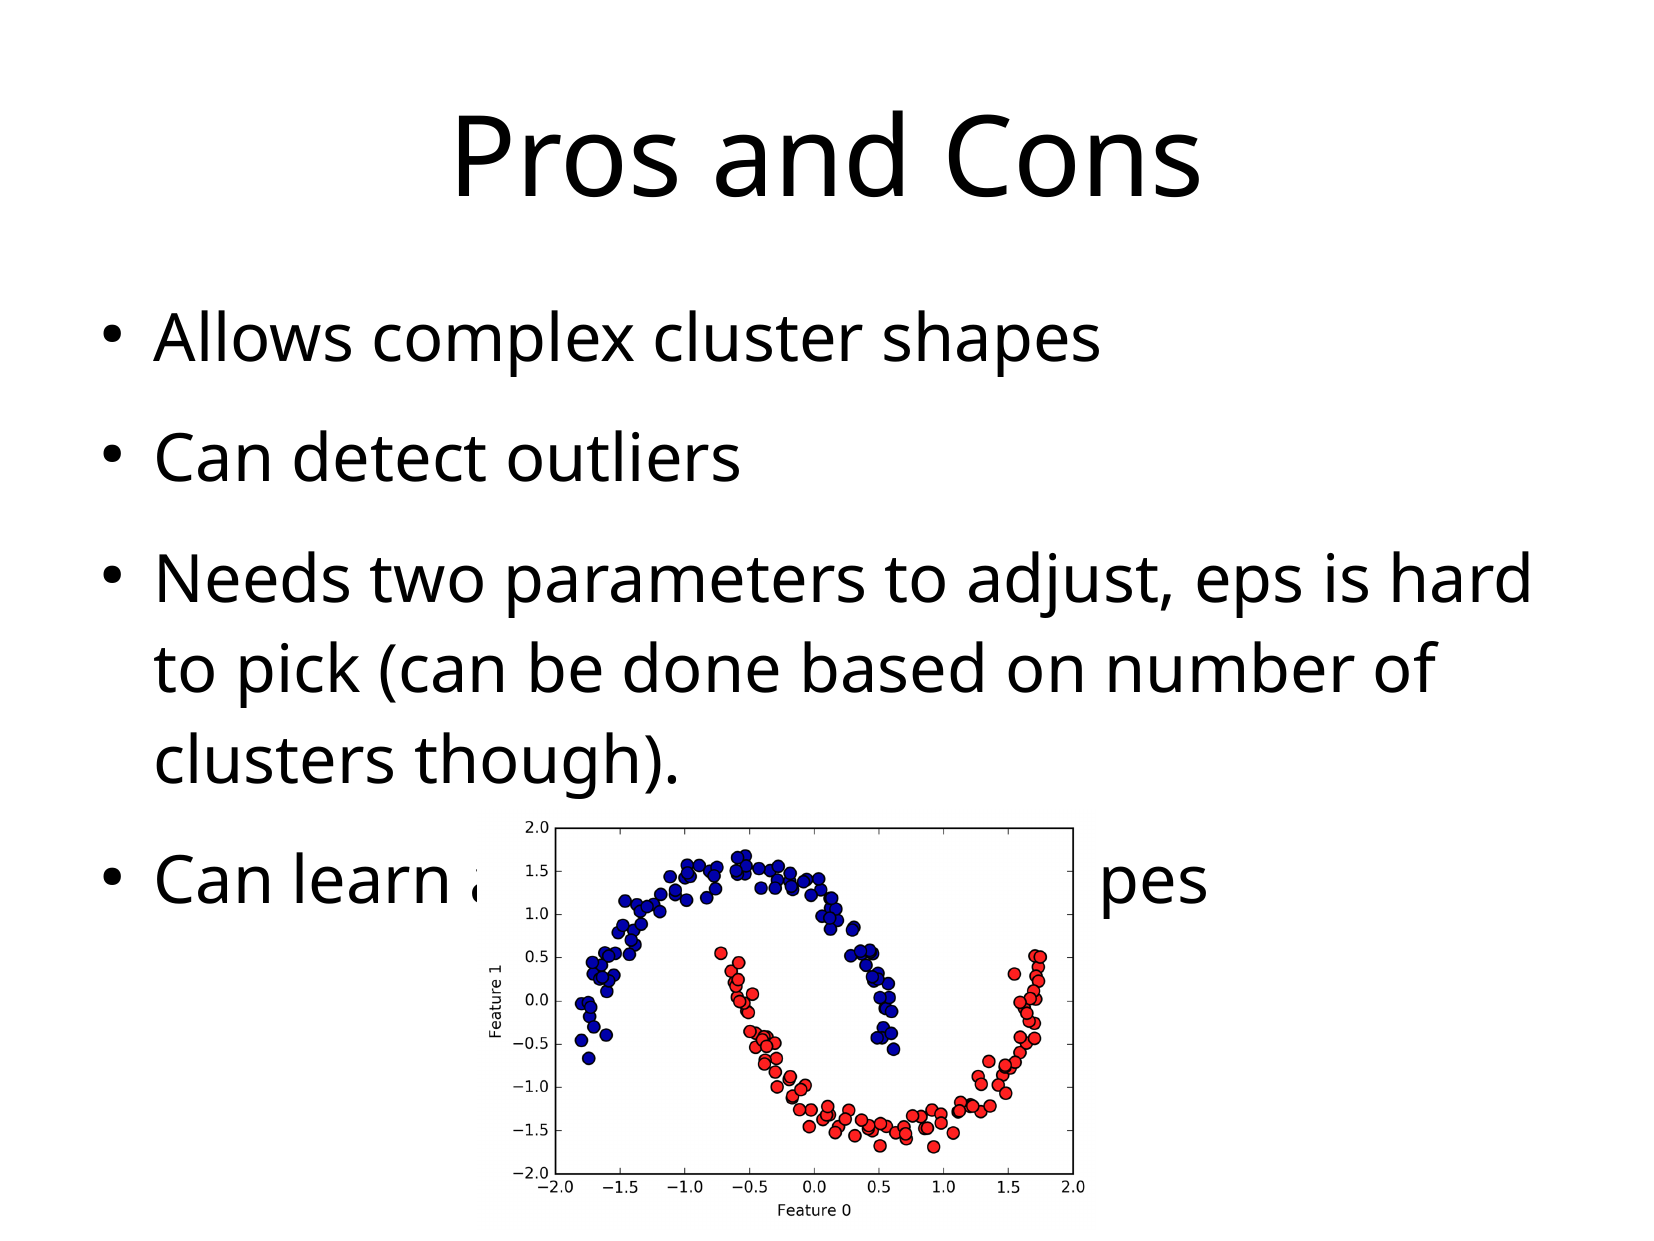

# Pros and Cons
Allows complex cluster shapes
Can detect outliers
Needs two parameters to adjust, eps is hard to pick (can be done based on number of clusters though).
Can learn arbitrary cluster shapes